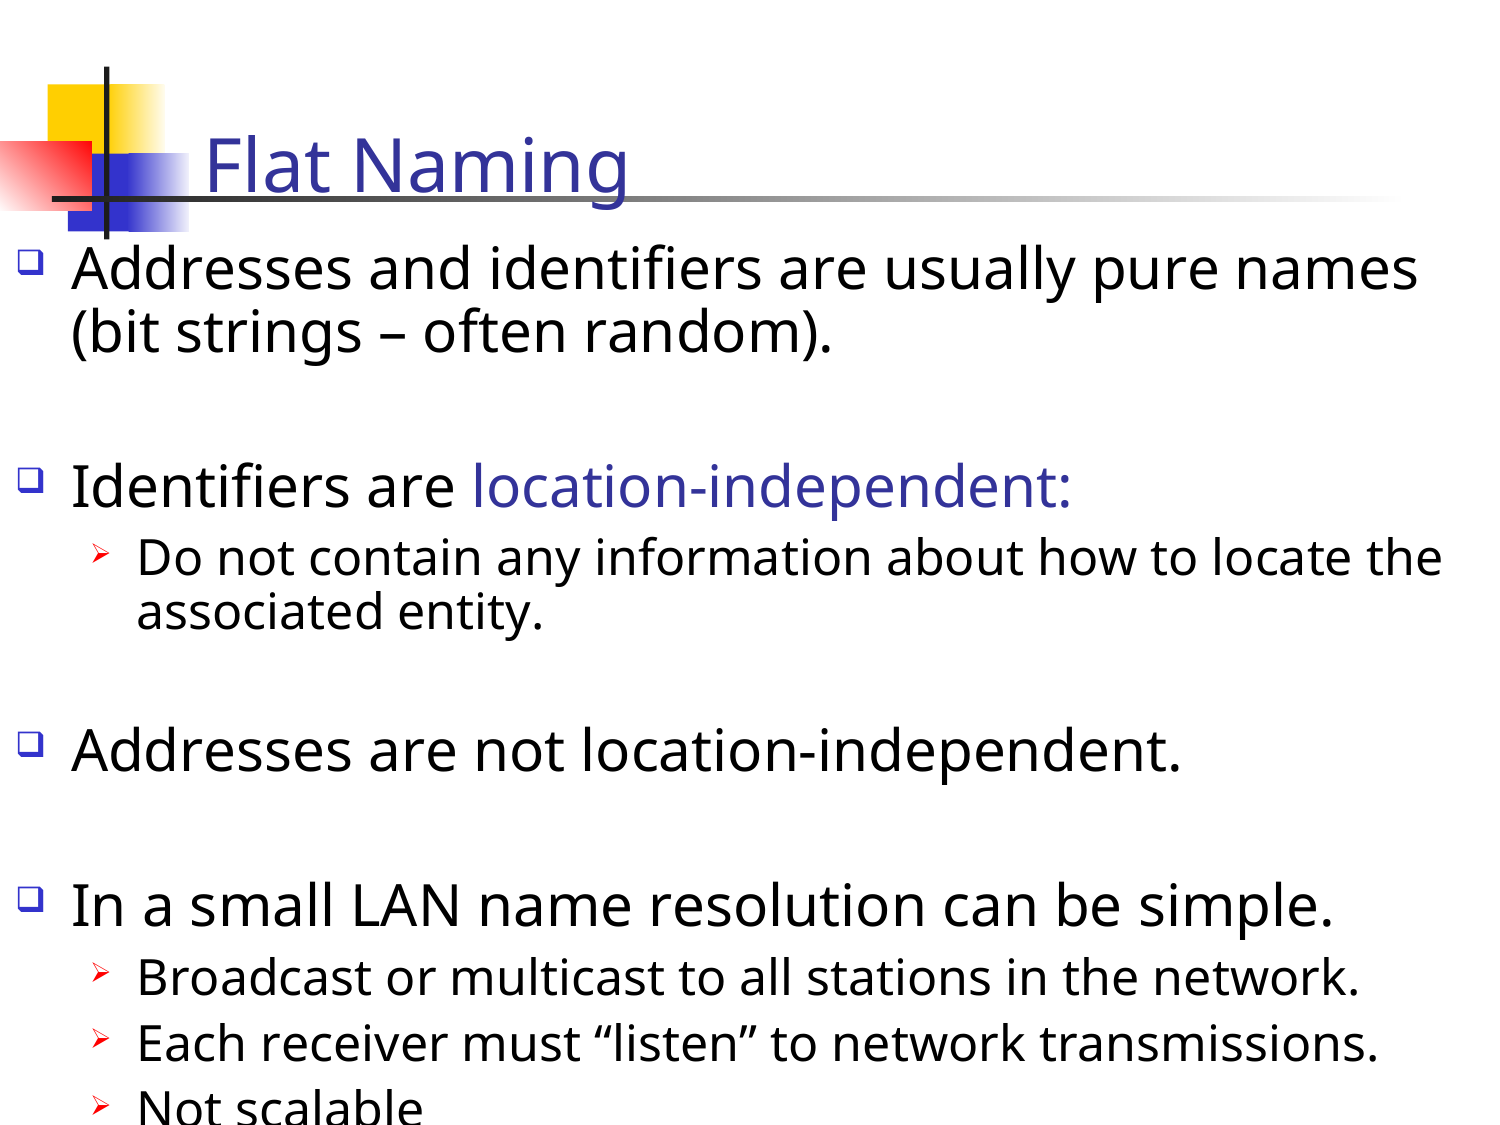

Flat Naming
Addresses and identifiers are usually pure names (bit strings – often random).
Identifiers are location-independent:
Do not contain any information about how to locate the associated entity.
Addresses are not location-independent.
In a small LAN name resolution can be simple.
Broadcast or multicast to all stations in the network.
Each receiver must “listen” to network transmissions.
Not scalable